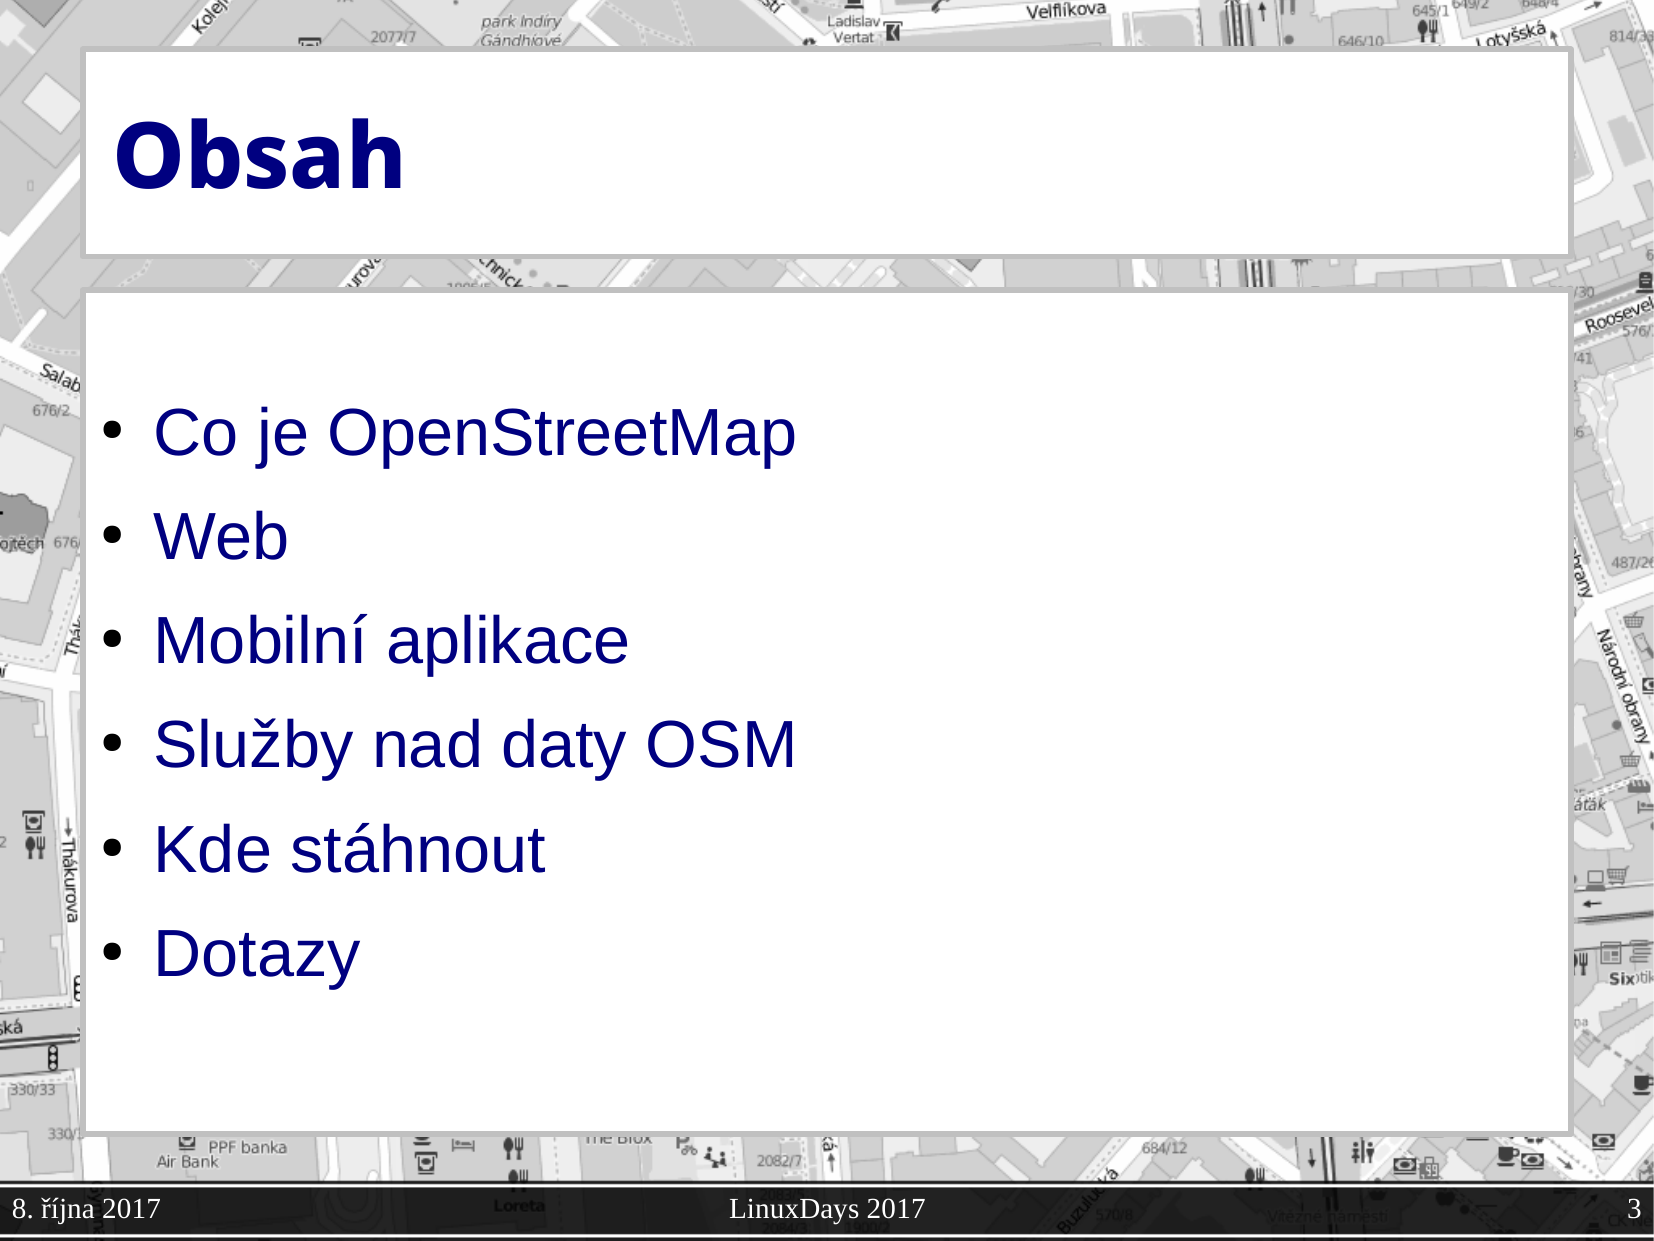

# Obsah
Co je OpenStreetMap
Web
Mobilní aplikace
Služby nad daty OSM
Kde stáhnout
Dotazy
18. listopadu 2015
Marián Kyral - GISday 2015, Praha
3